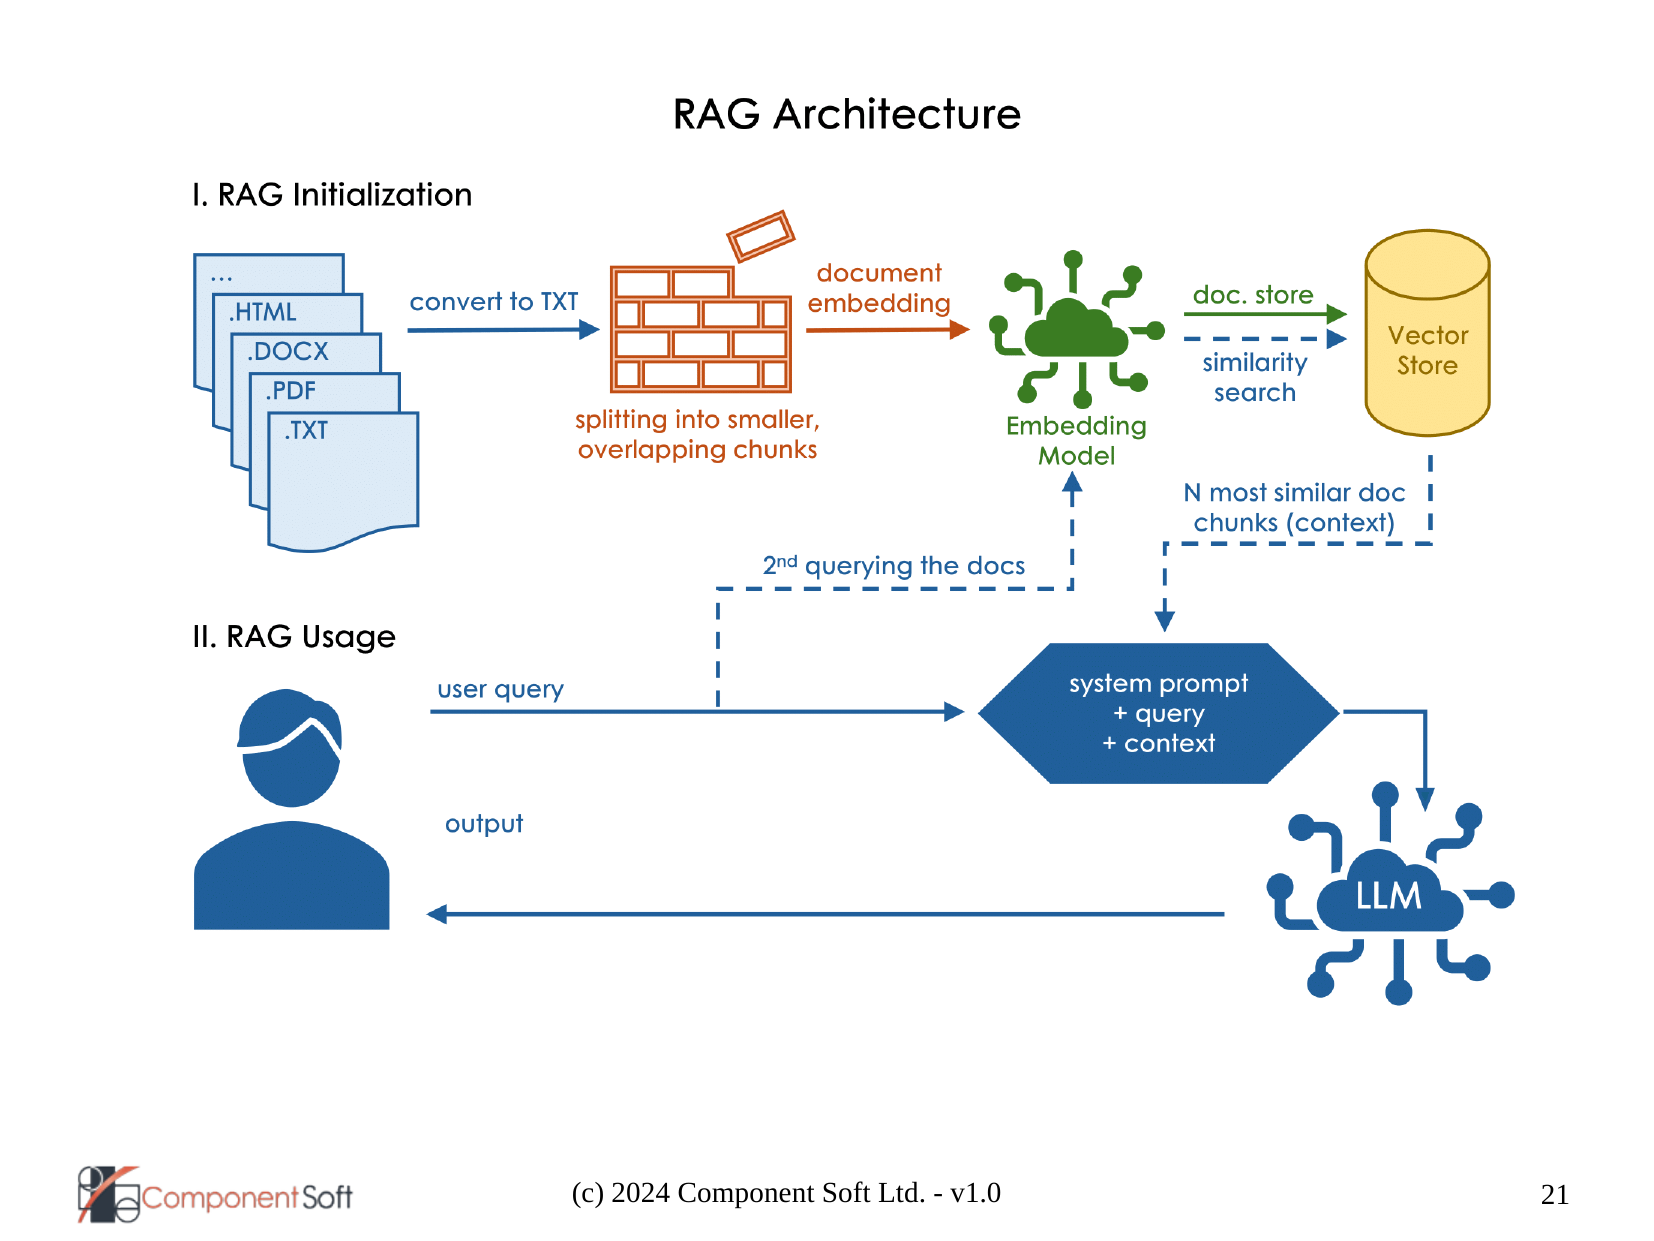

(c) 2024 Component Soft Ltd. - v1.0
21